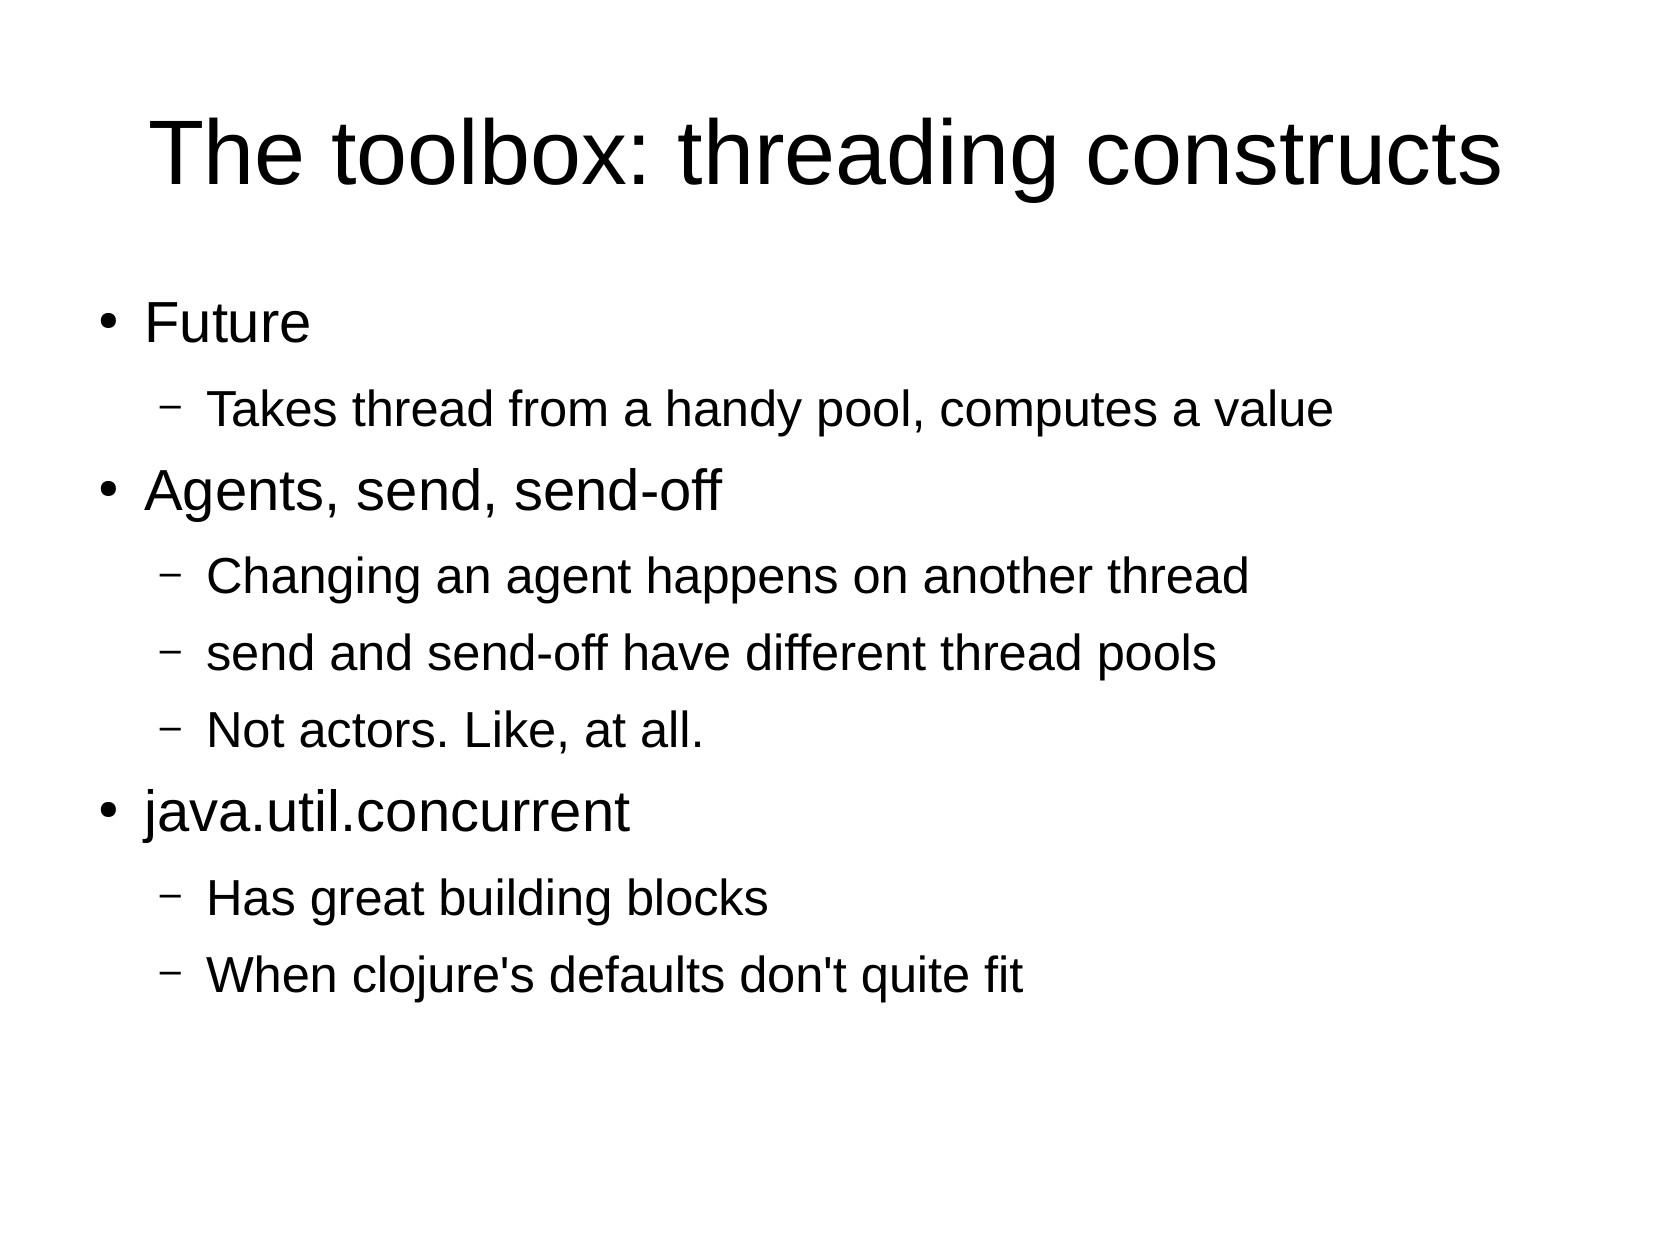

# The toolbox: threading constructs
Future
Takes thread from a handy pool, computes a value
Agents, send, send-off
Changing an agent happens on another thread
send and send-off have different thread pools
Not actors. Like, at all.
java.util.concurrent
Has great building blocks
When clojure's defaults don't quite fit